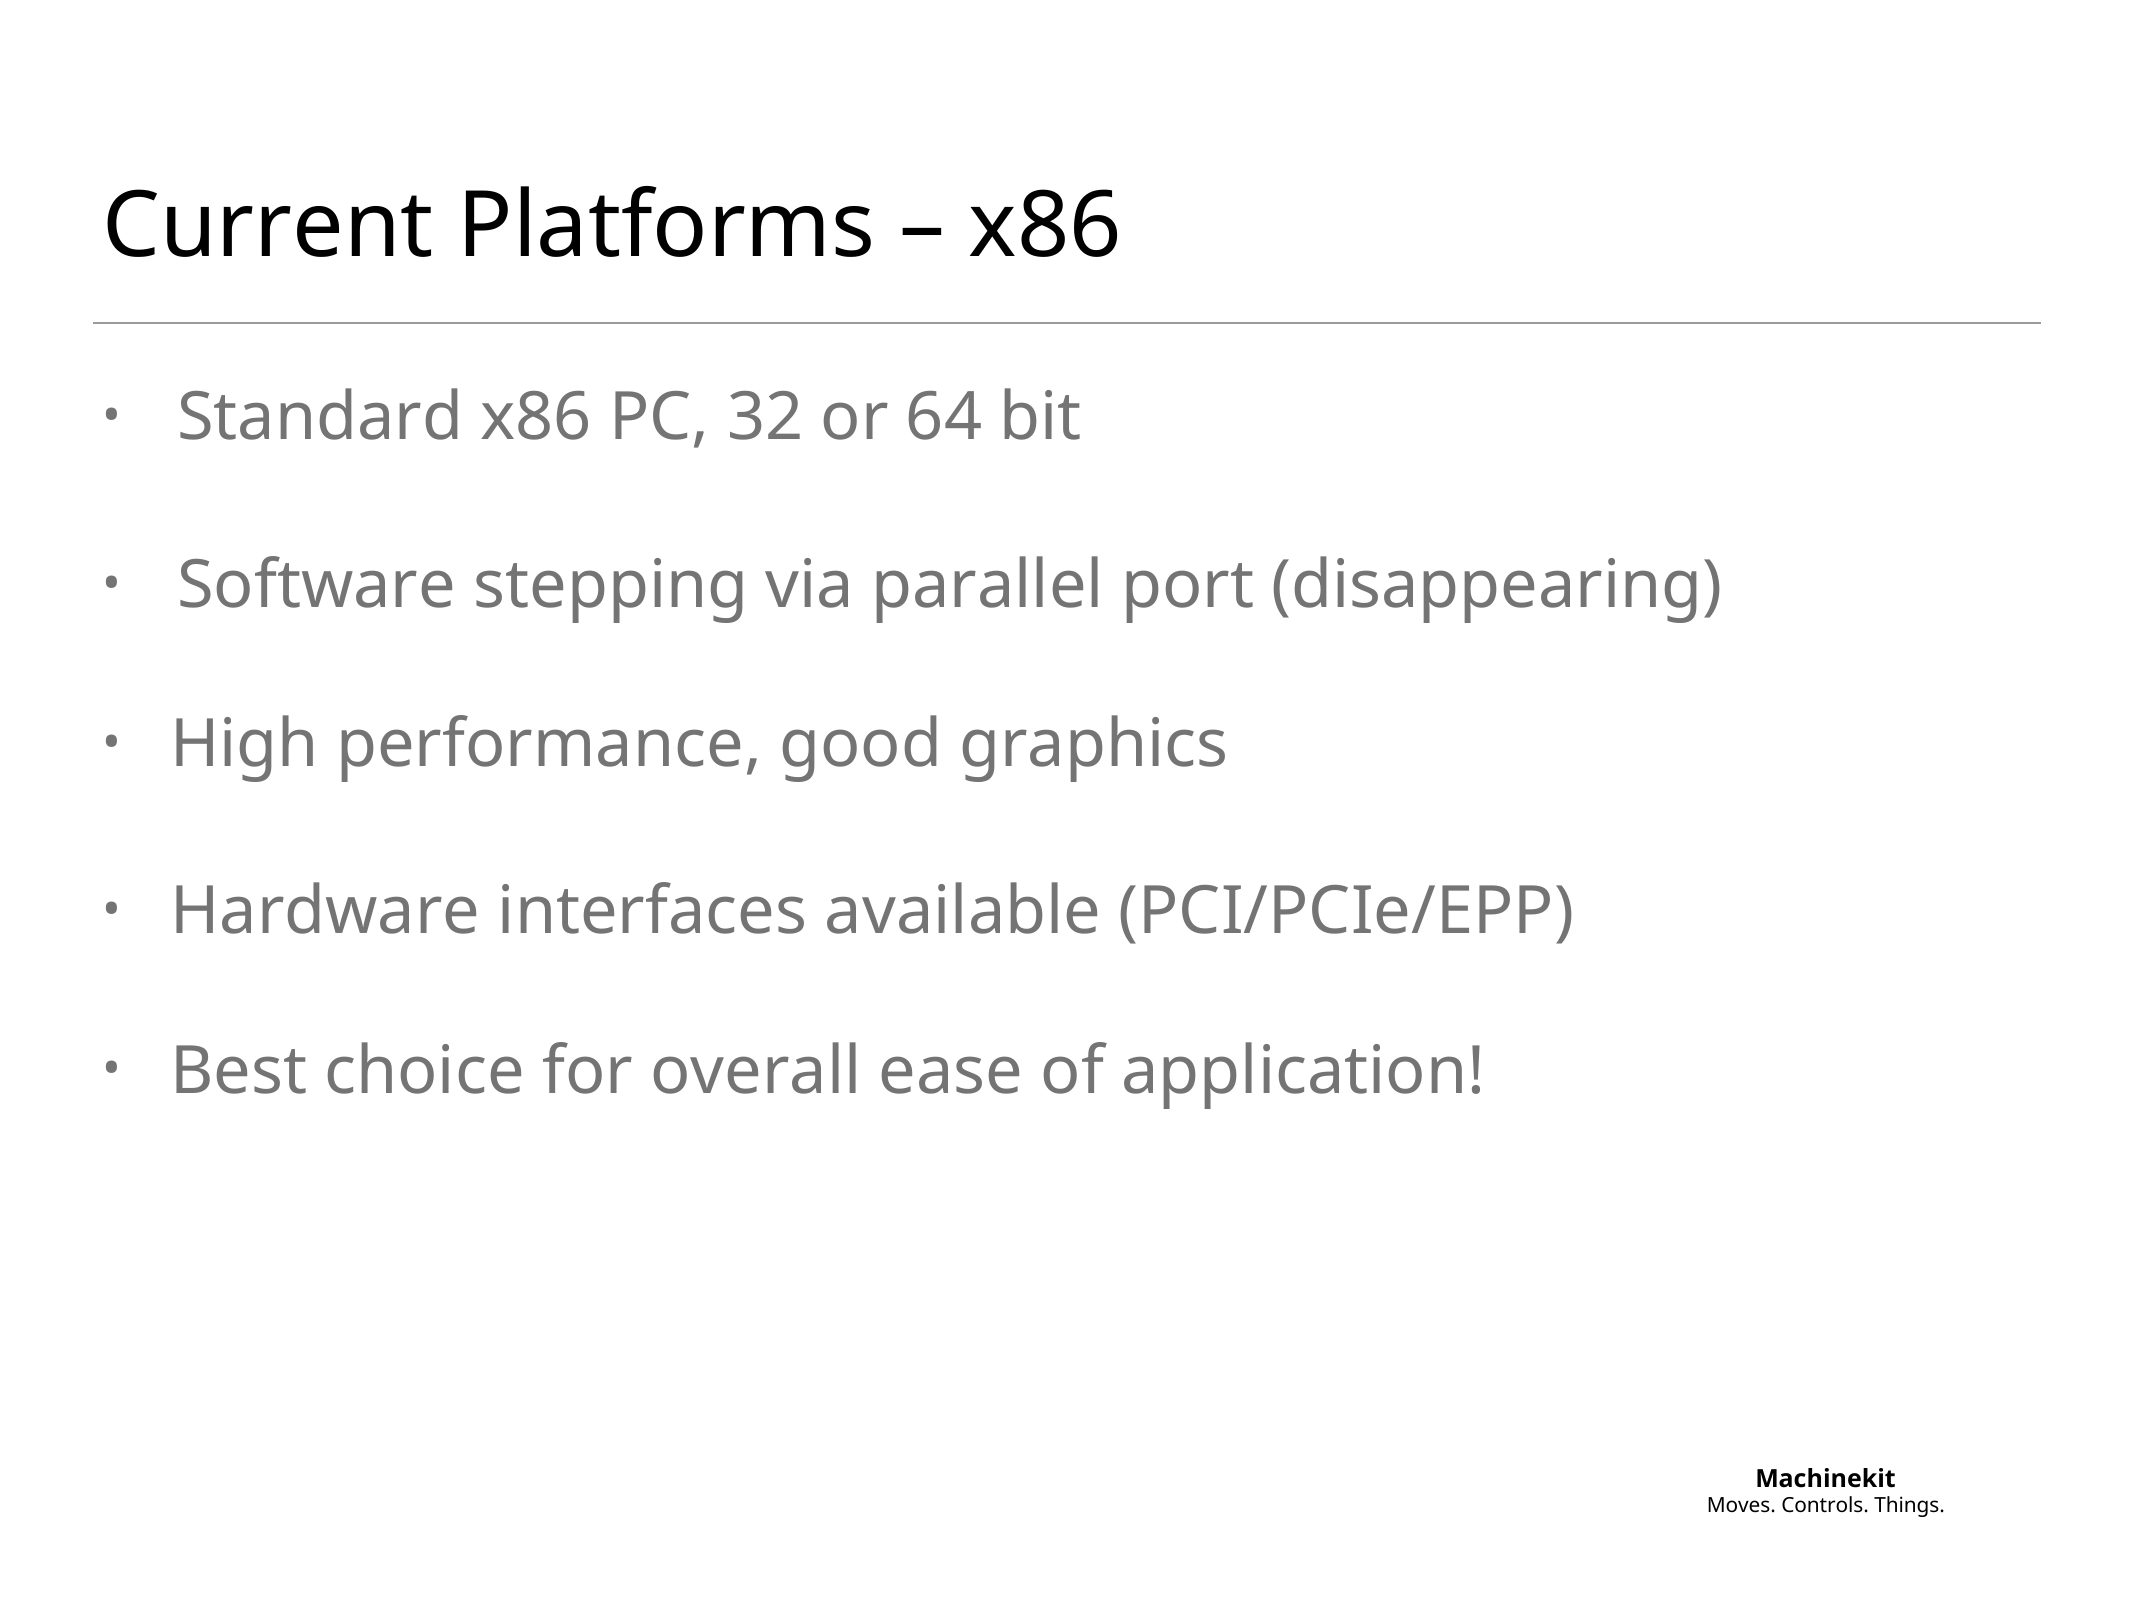

# Current Platforms – x86
Standard x86 PC, 32 or 64 bit
Software stepping via parallel port (disappearing)
High performance, good graphics
Hardware interfaces available (PCI/PCIe/EPP)
Best choice for overall ease of application!